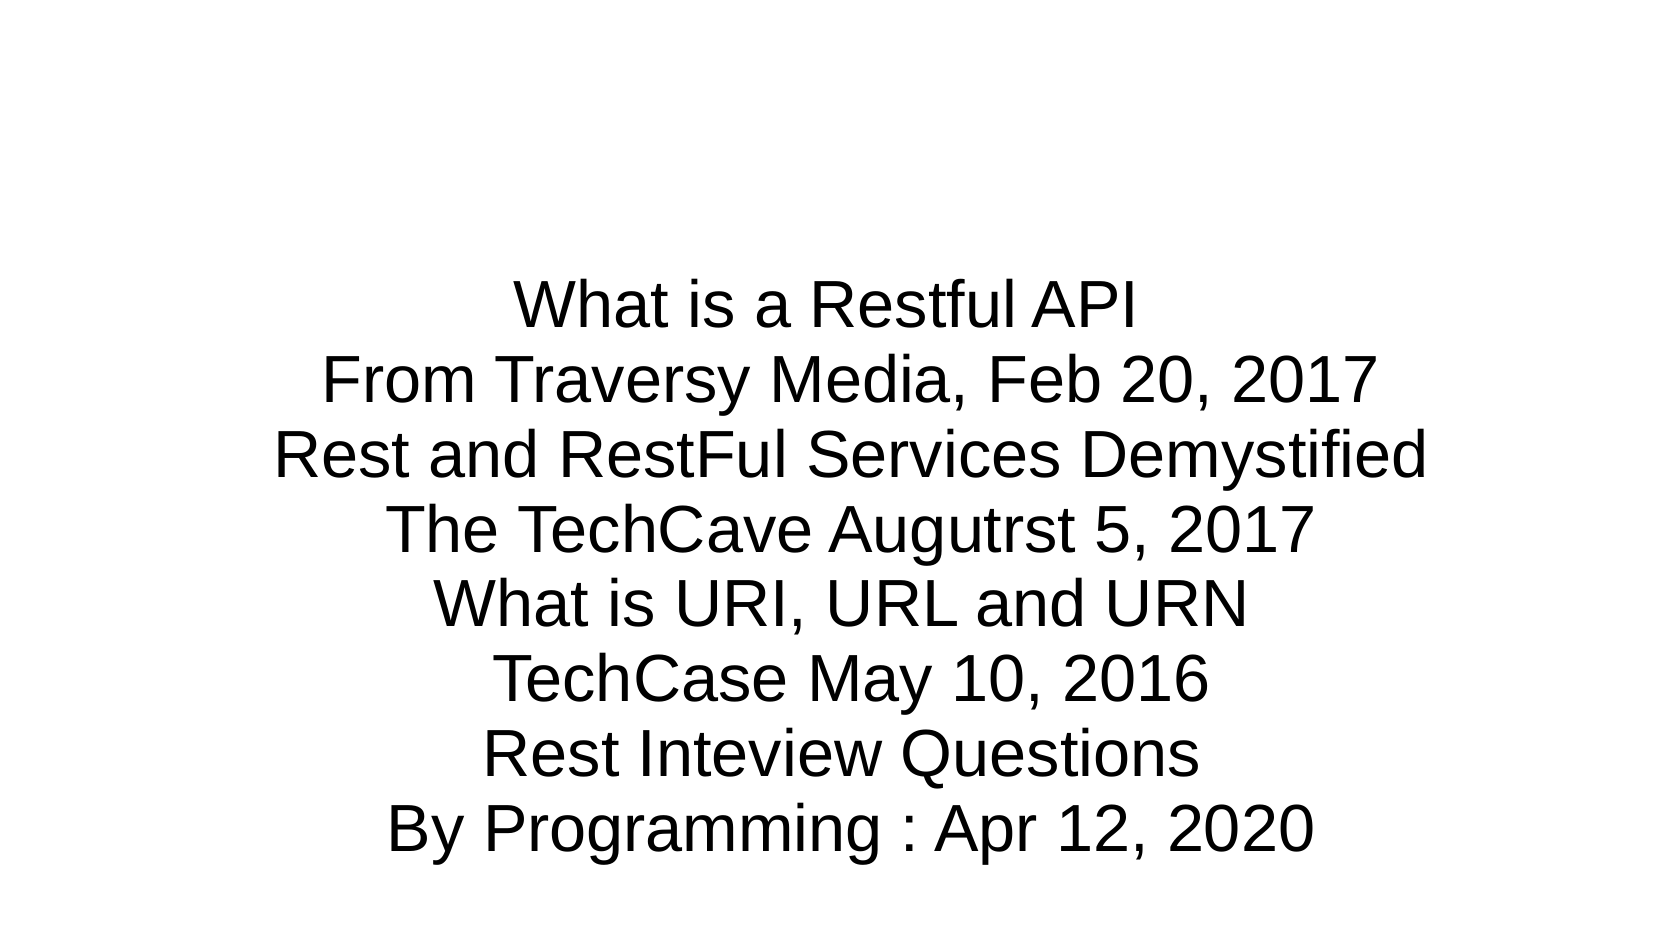

#
What is a Restful API
From Traversy Media, Feb 20, 2017
Rest and RestFul Services Demystified
The TechCave Augutrst 5, 2017
What is URI, URL and URN
TechCase May 10, 2016
Rest Inteview Questions
By Programming : Apr 12, 2020